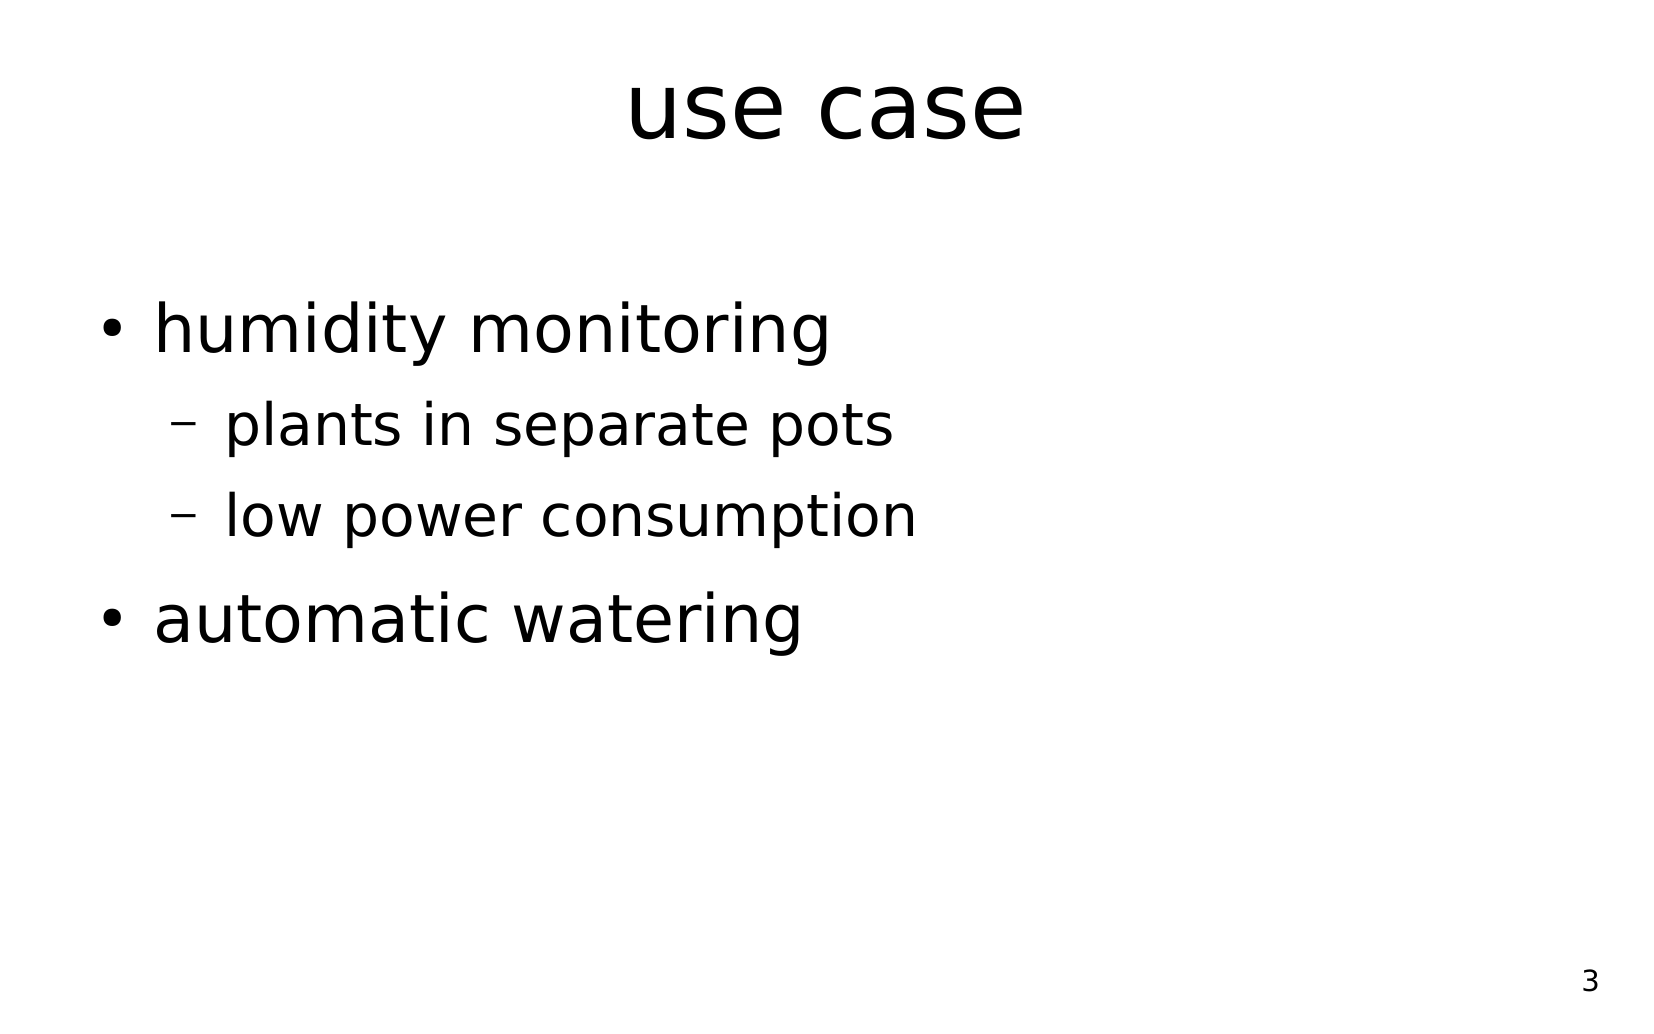

# use case
humidity monitoring
plants in separate pots
low power consumption
automatic watering
3